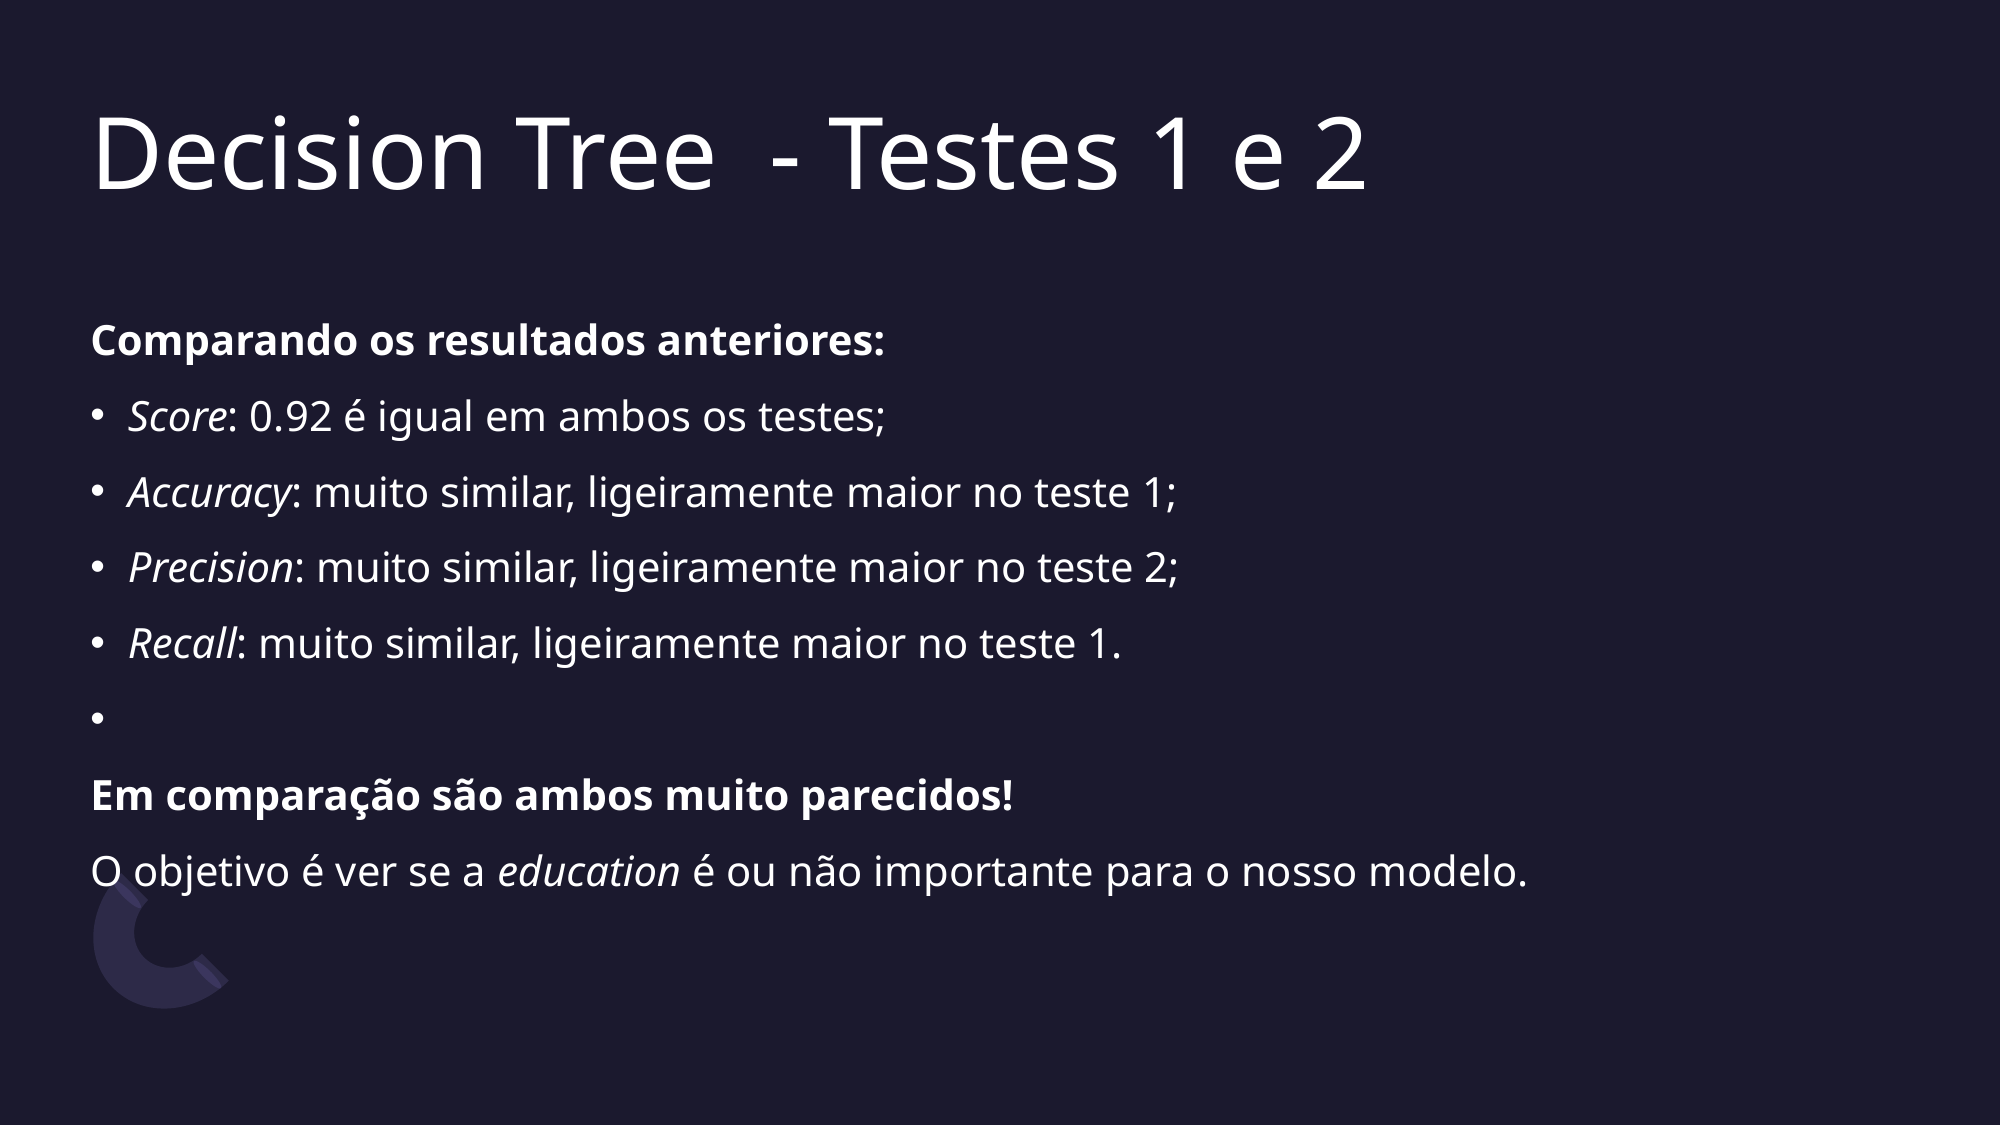

# Decision Tree - Testes 1 e 2
Comparando os resultados anteriores:
Score: 0.92 é igual em ambos os testes;
Accuracy: muito similar, ligeiramente maior no teste 1;
Precision: muito similar, ligeiramente maior no teste 2;
Recall: muito similar, ligeiramente maior no teste 1.
Em comparação são ambos muito parecidos!
O objetivo é ver se a education é ou não importante para o nosso modelo.